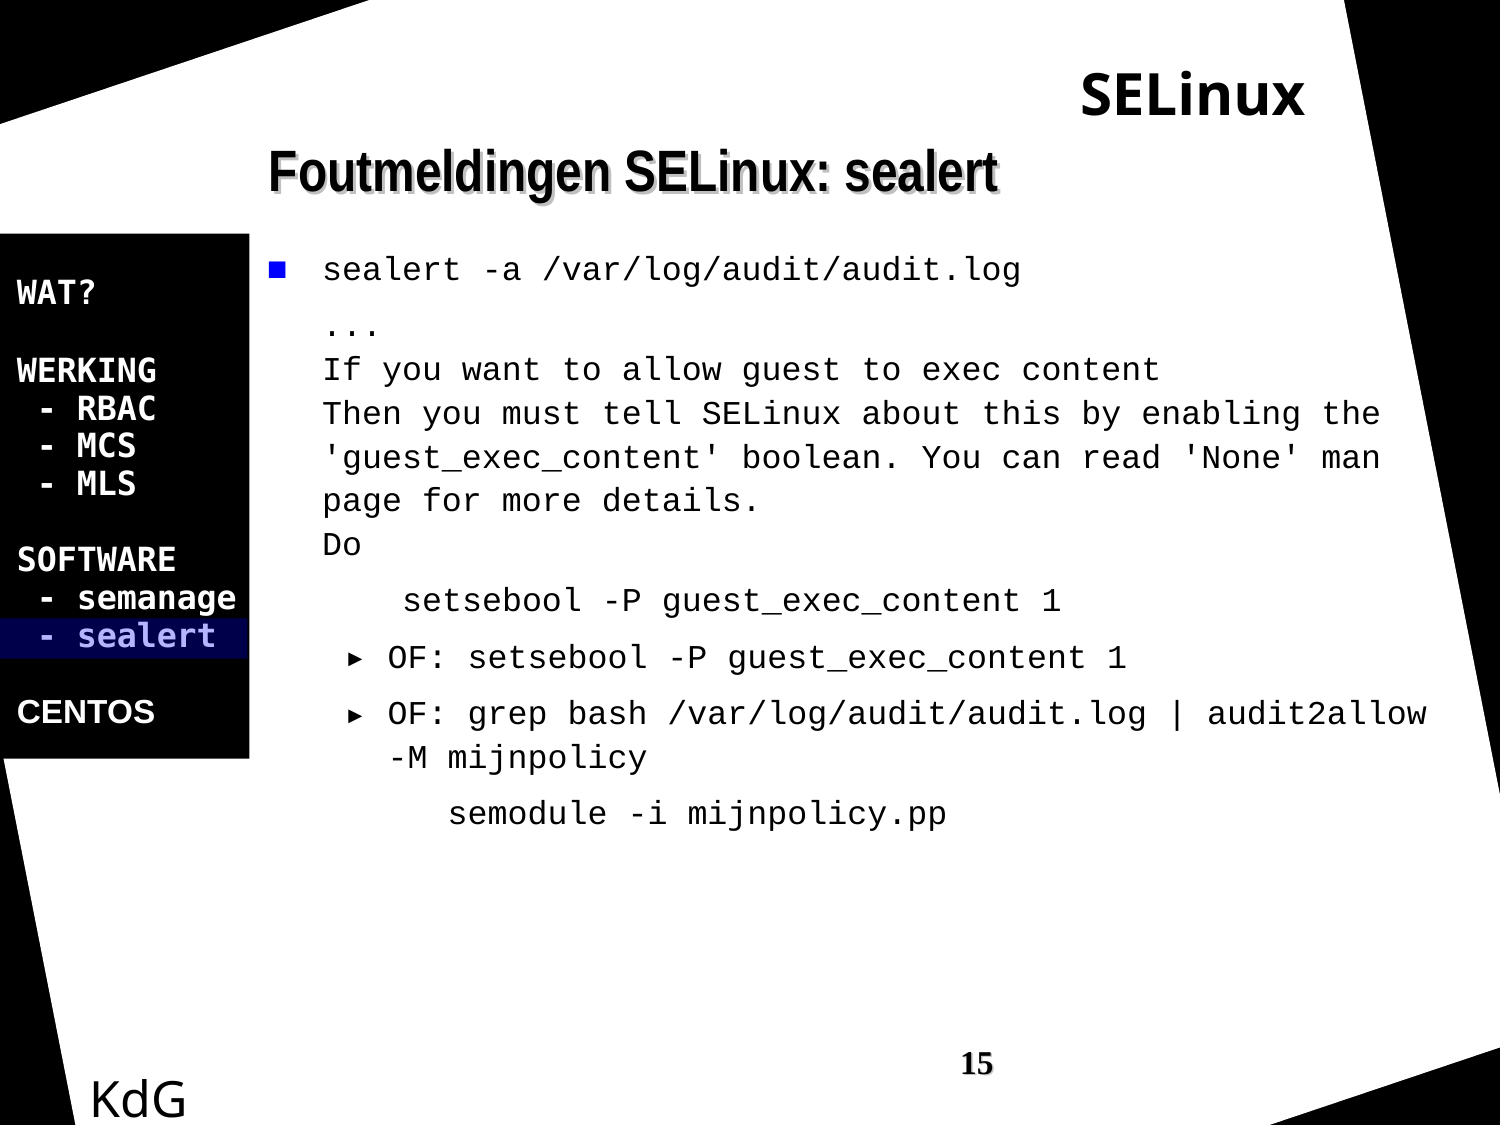

# Foutmeldingen SELinux: sealert
sealert -a /var/log/audit/audit.log
...
If you want to allow guest to exec content
Then you must tell SELinux about this by enabling the 'guest_exec_content' boolean. You can read 'None' man page for more details.
Do
 setsebool -P guest_exec_content 1
OF: setsebool -P guest_exec_content 1
OF: grep bash /var/log/audit/audit.log | audit2allow -M mijnpolicy
 semodule -i mijnpolicy.pp